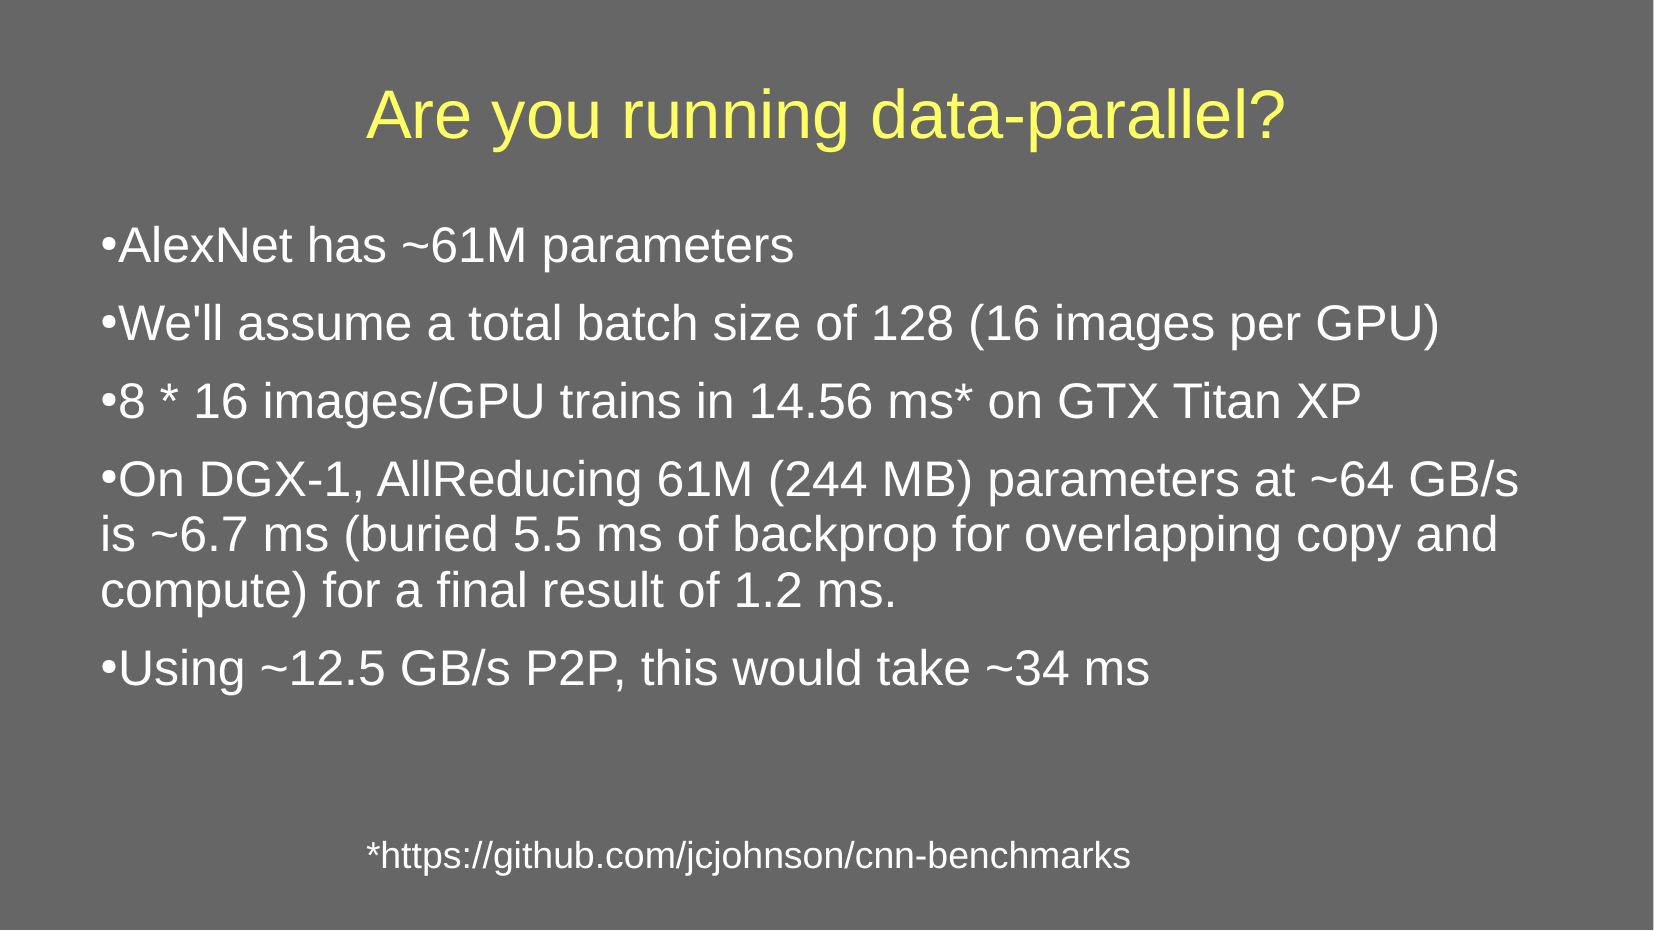

# Are you running data-parallel?
AlexNet has ~61M parameters
We'll assume a total batch size of 128 (16 images per GPU)
8 * 16 images/GPU trains in 14.56 ms* on GTX Titan XP
On DGX-1, AllReducing 61M (244 MB) parameters at ~64 GB/s is ~6.7 ms (buried 5.5 ms of backprop for overlapping copy and compute) for a final result of 1.2 ms.
Using ~12.5 GB/s P2P, this would take ~34 ms
*https://github.com/jcjohnson/cnn-benchmarks